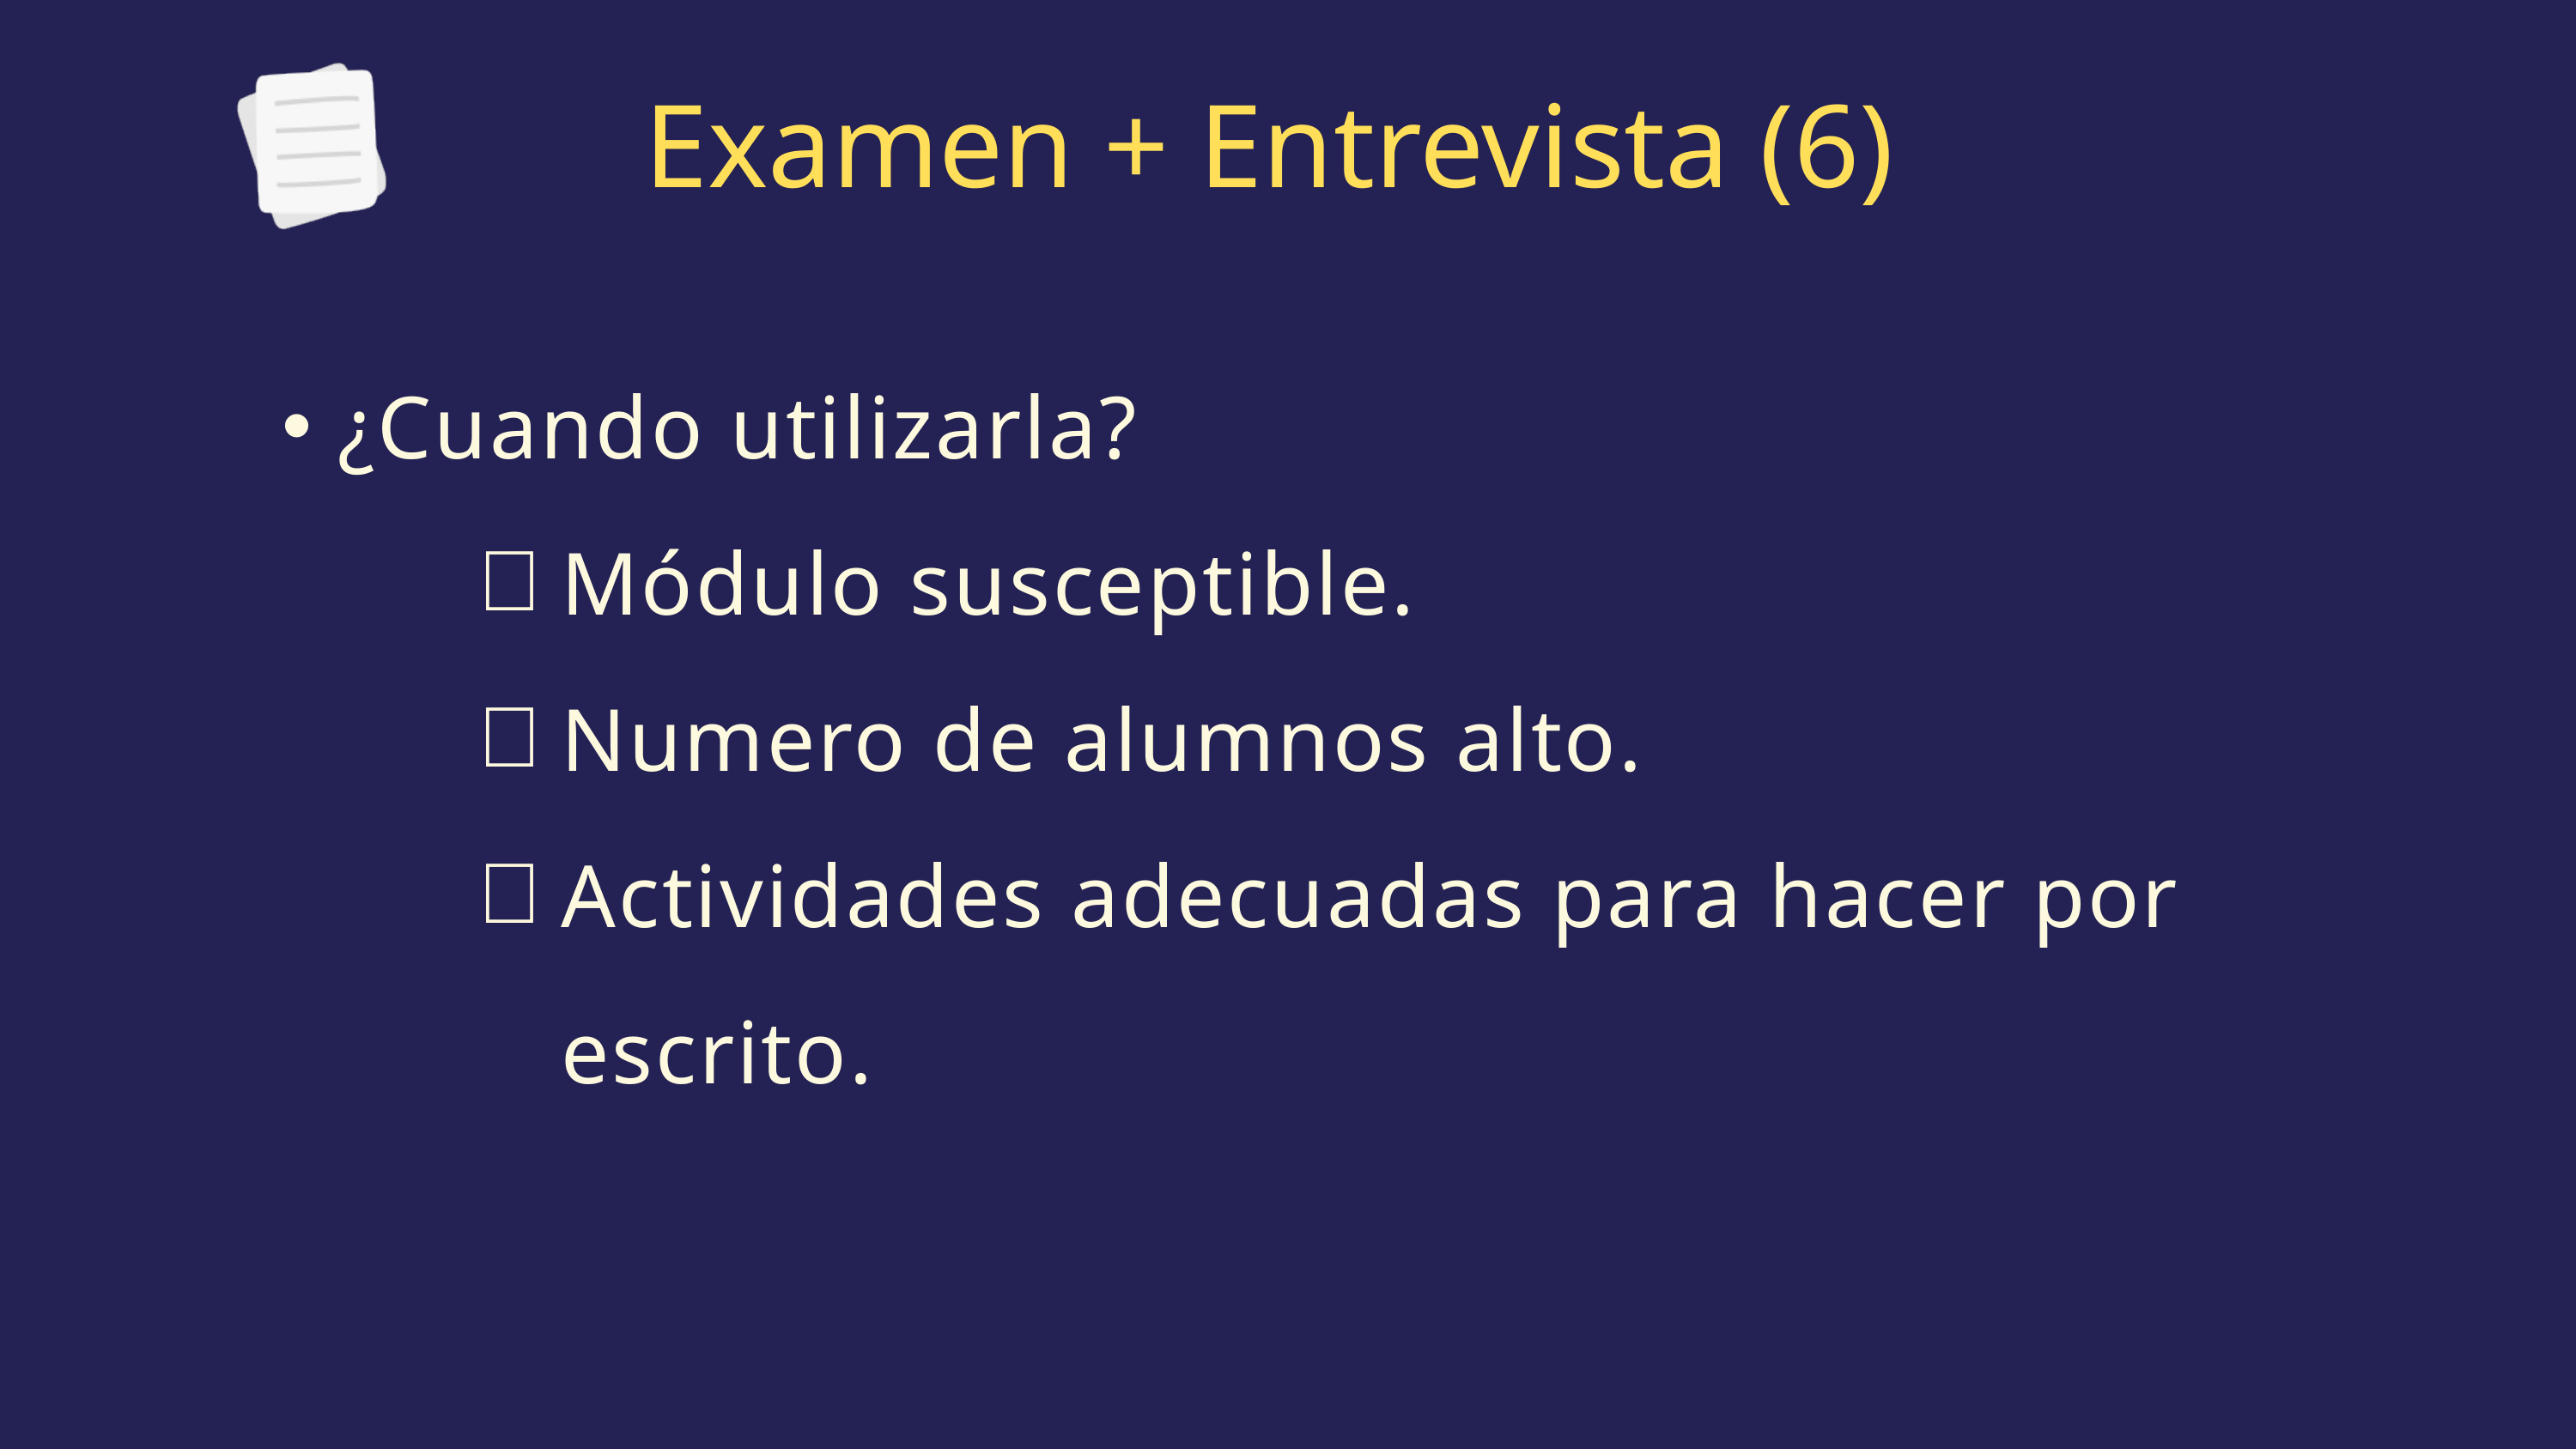

Examen + Entrevista (6)
¿Cuando utilizarla?
Módulo susceptible.
Numero de alumnos alto.
Actividades adecuadas para hacer por escrito.